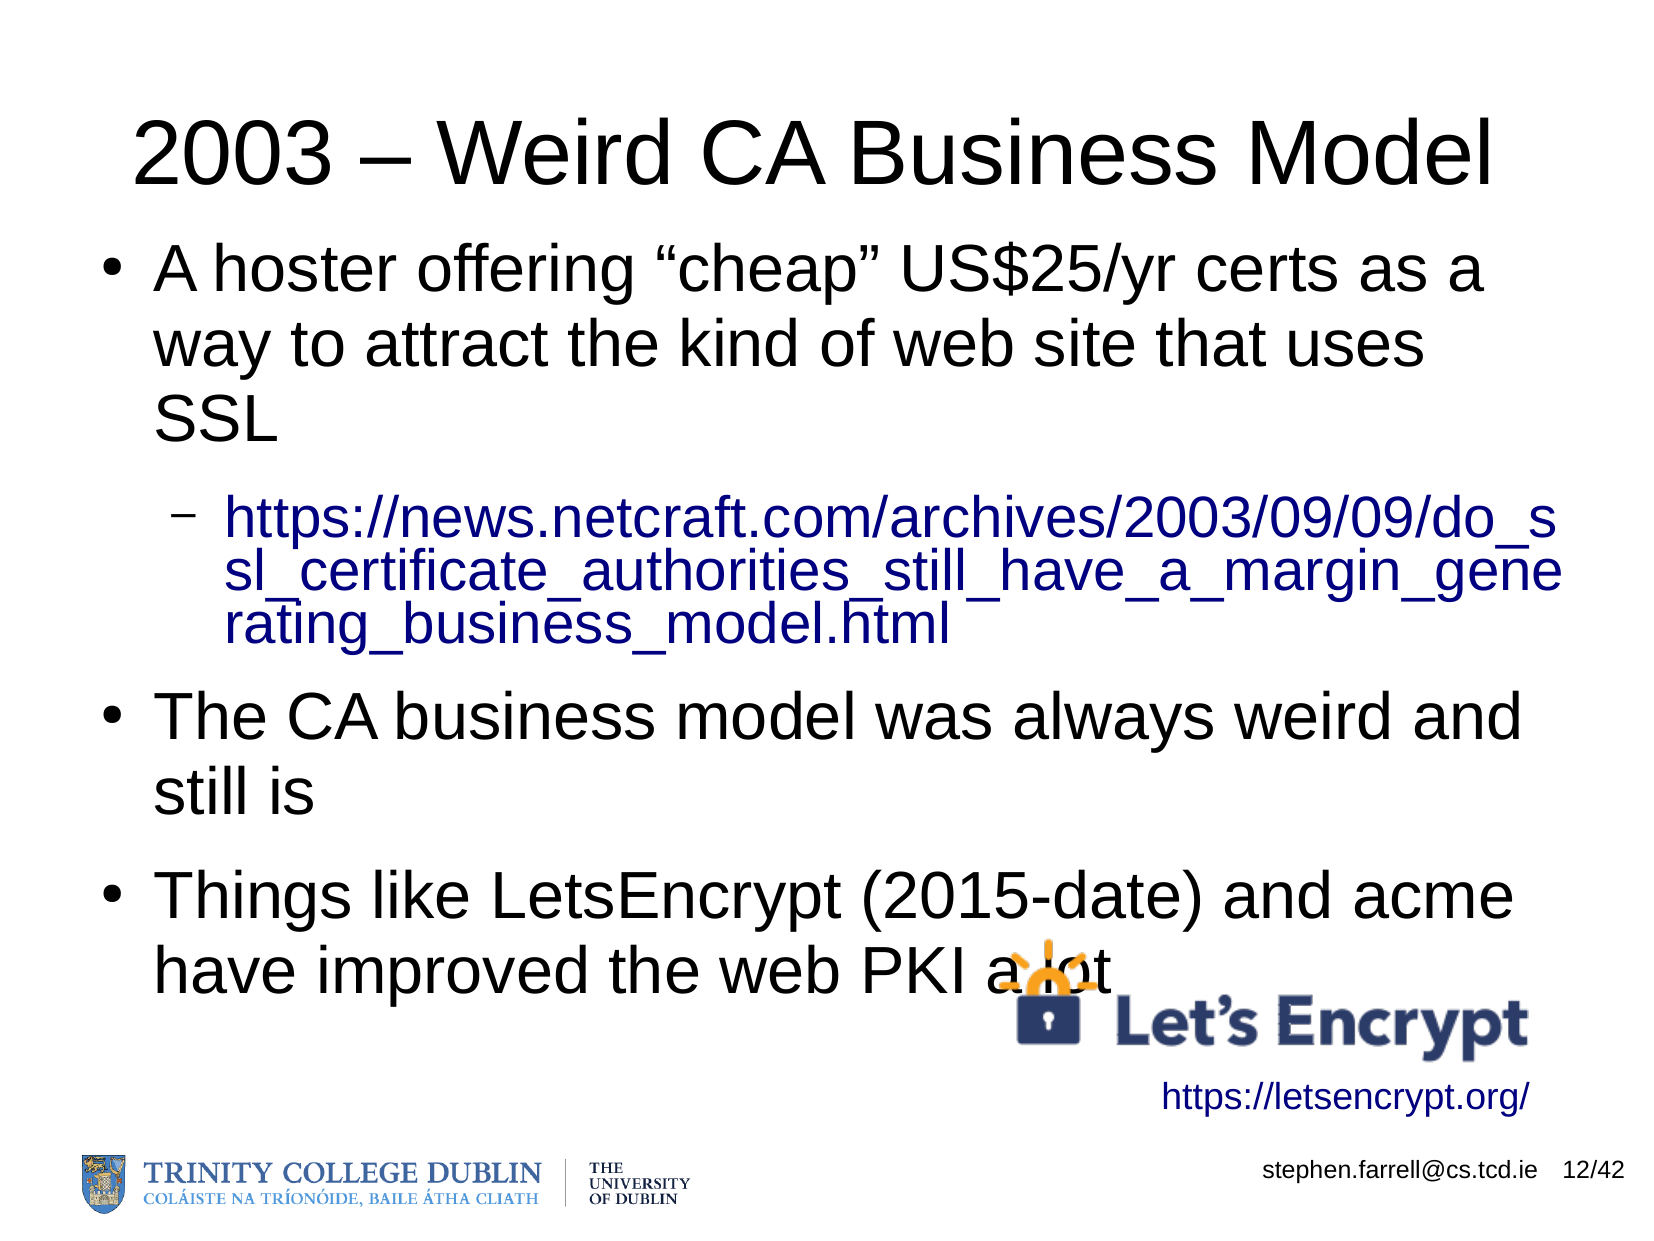

# 2003 – Weird CA Business Model
A hoster offering “cheap” US$25/yr certs as a way to attract the kind of web site that uses SSL
https://news.netcraft.com/archives/2003/09/09/do_ssl_certificate_authorities_still_have_a_margin_generating_business_model.html
The CA business model was always weird and still is
Things like LetsEncrypt (2015-date) and acme have improved the web PKI a lot
https://letsencrypt.org/